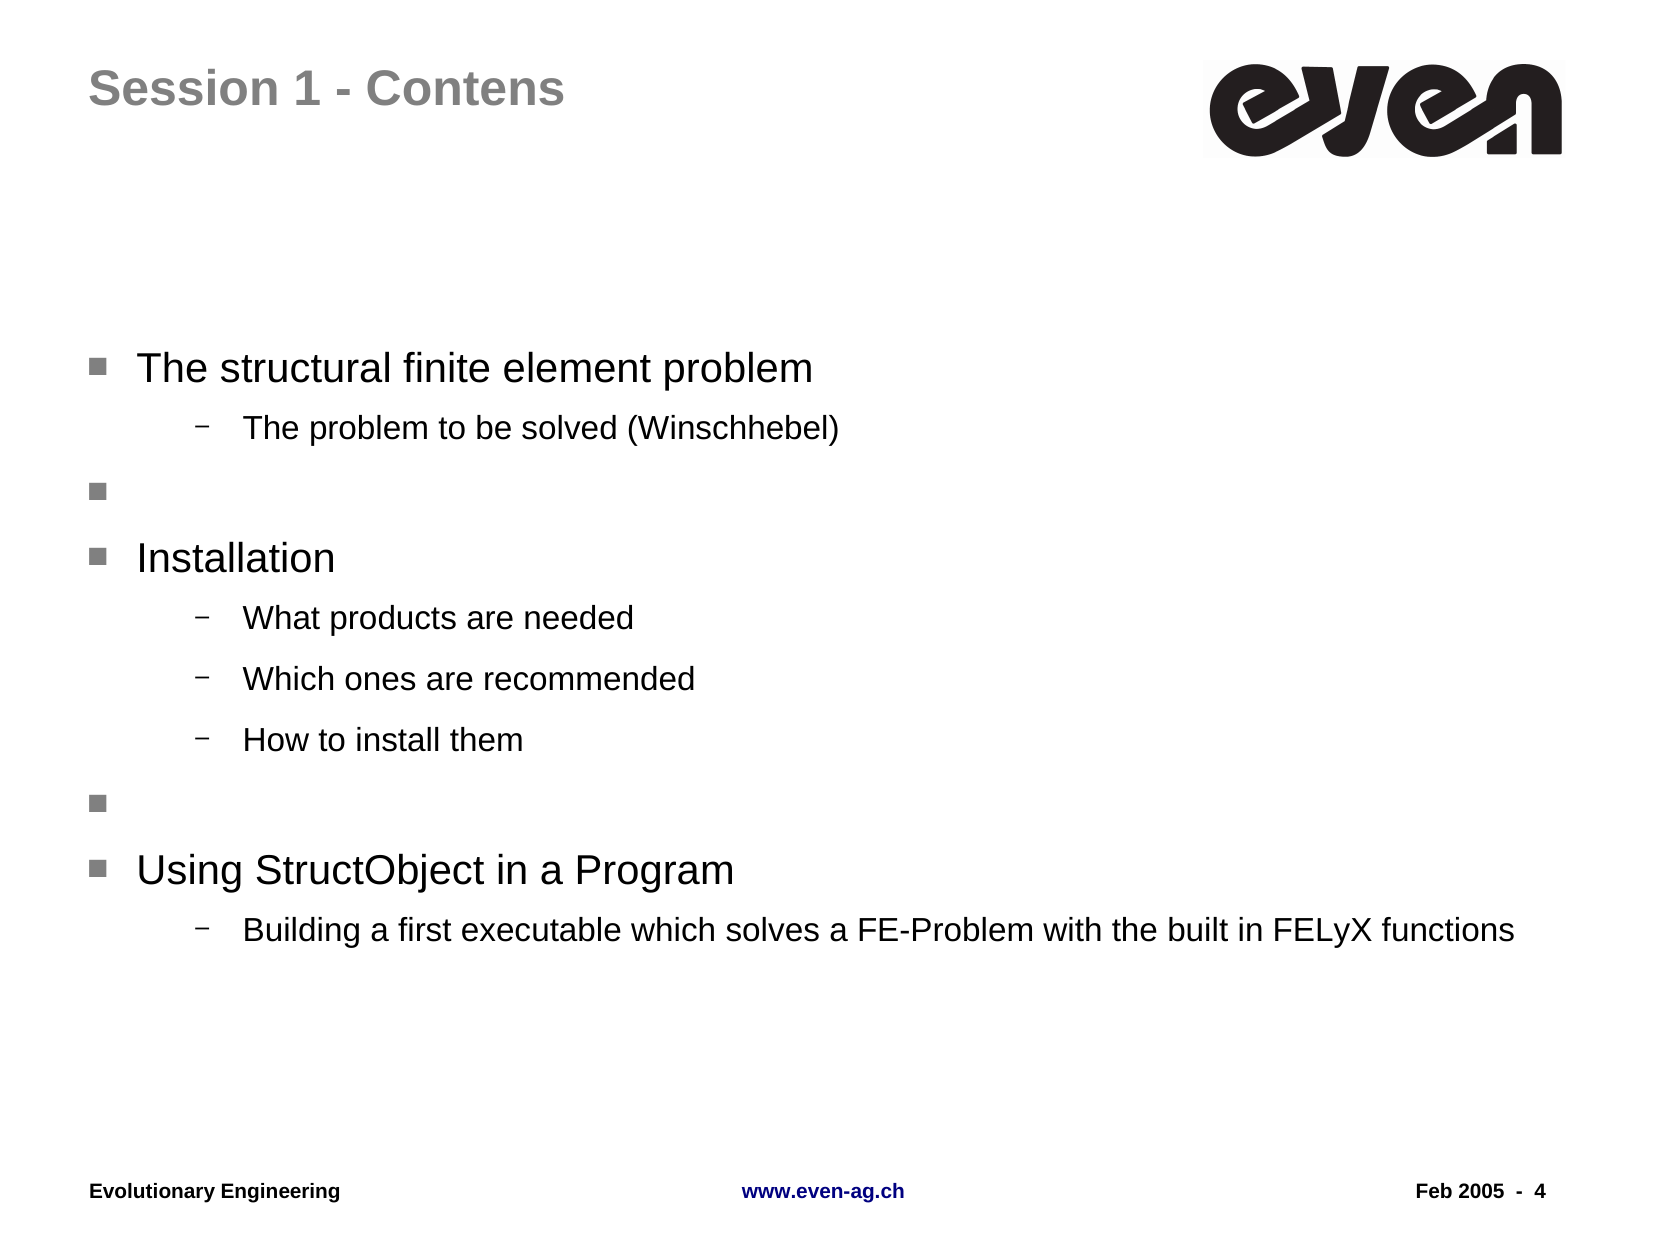

# Session 1 - Contens
The structural finite element problem
The problem to be solved (Winschhebel)
Installation
What products are needed
Which ones are recommended
How to install them
Using StructObject in a Program
Building a first executable which solves a FE-Problem with the built in FELyX functions